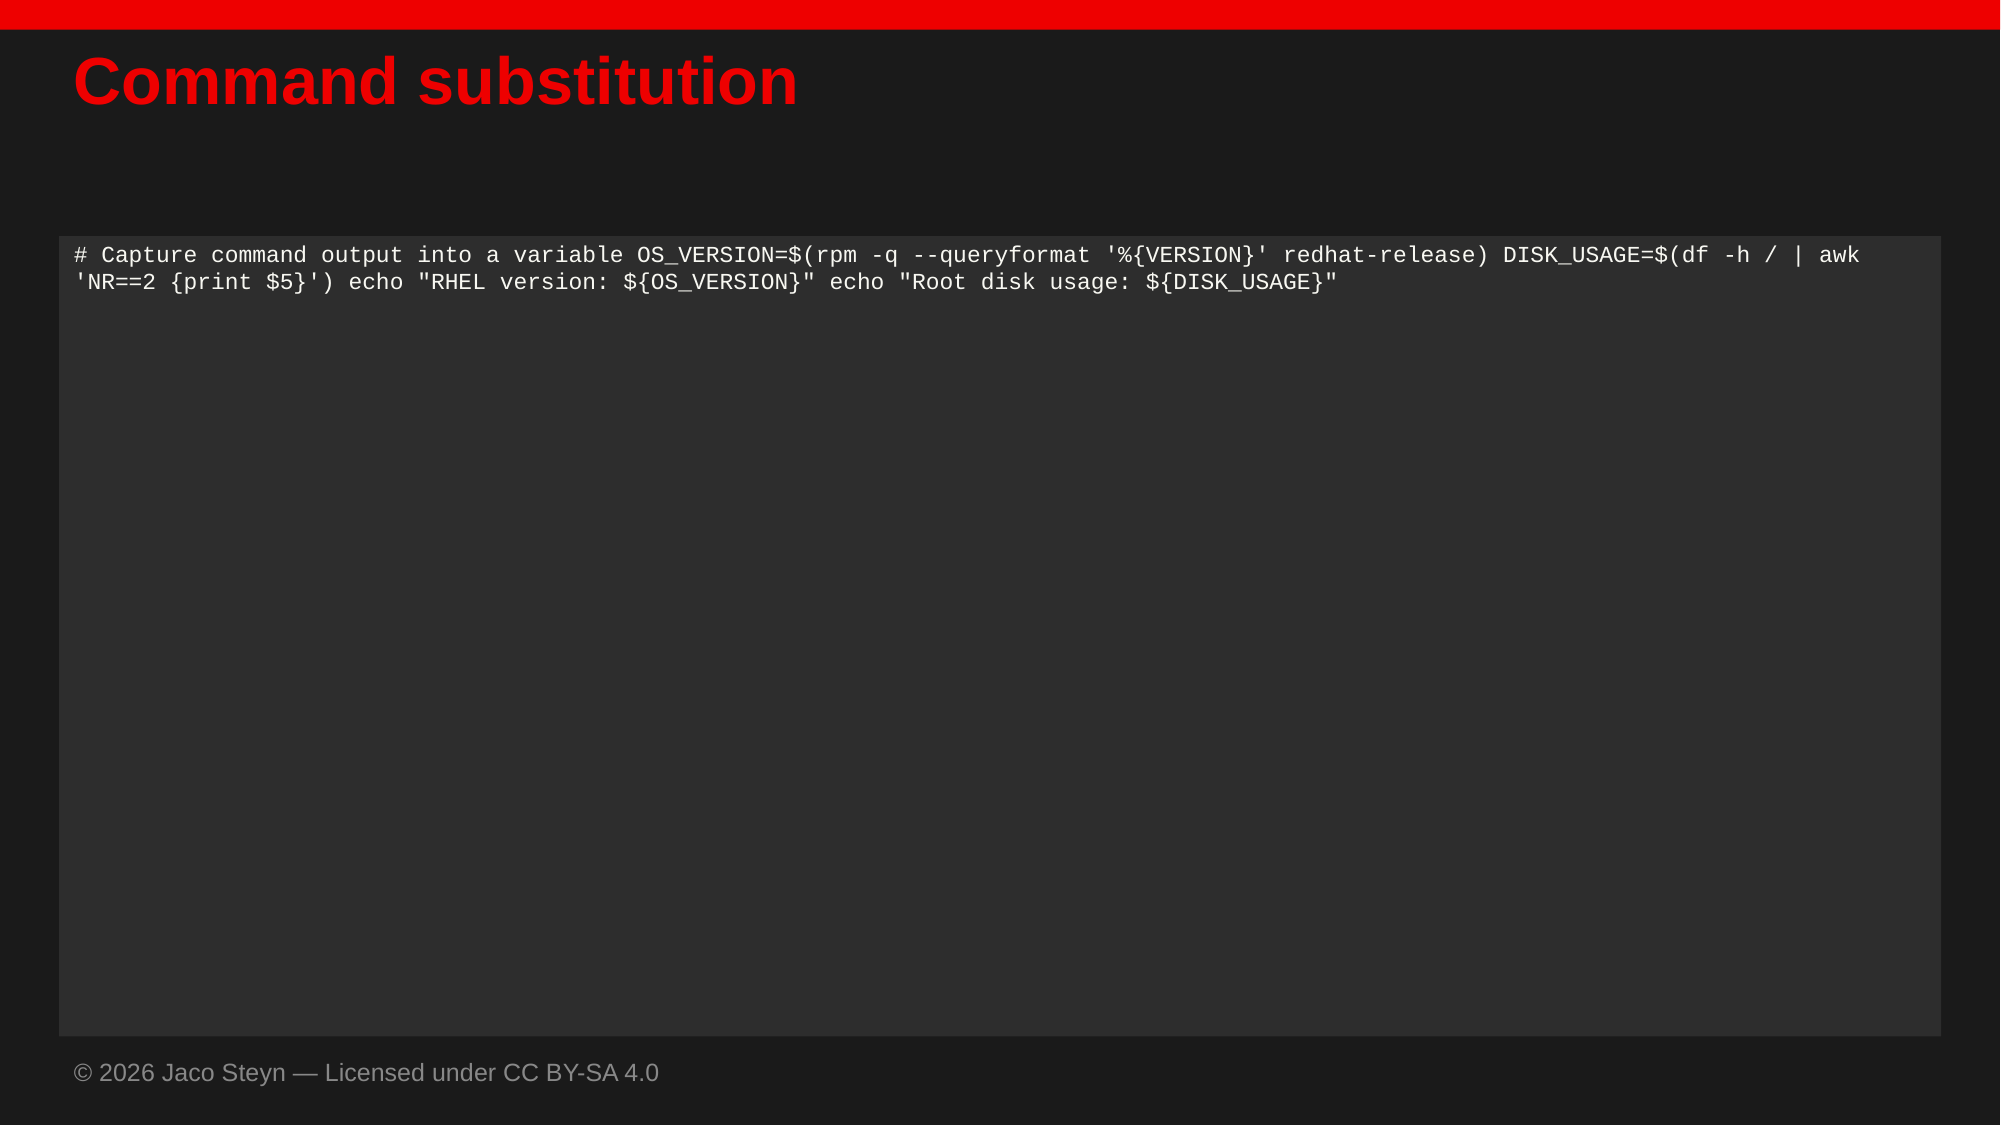

Command substitution
# Capture command output into a variable OS_VERSION=$(rpm -q --queryformat '%{VERSION}' redhat-release) DISK_USAGE=$(df -h / | awk 'NR==2 {print $5}') echo "RHEL version: ${OS_VERSION}" echo "Root disk usage: ${DISK_USAGE}"
© 2026 Jaco Steyn — Licensed under CC BY-SA 4.0